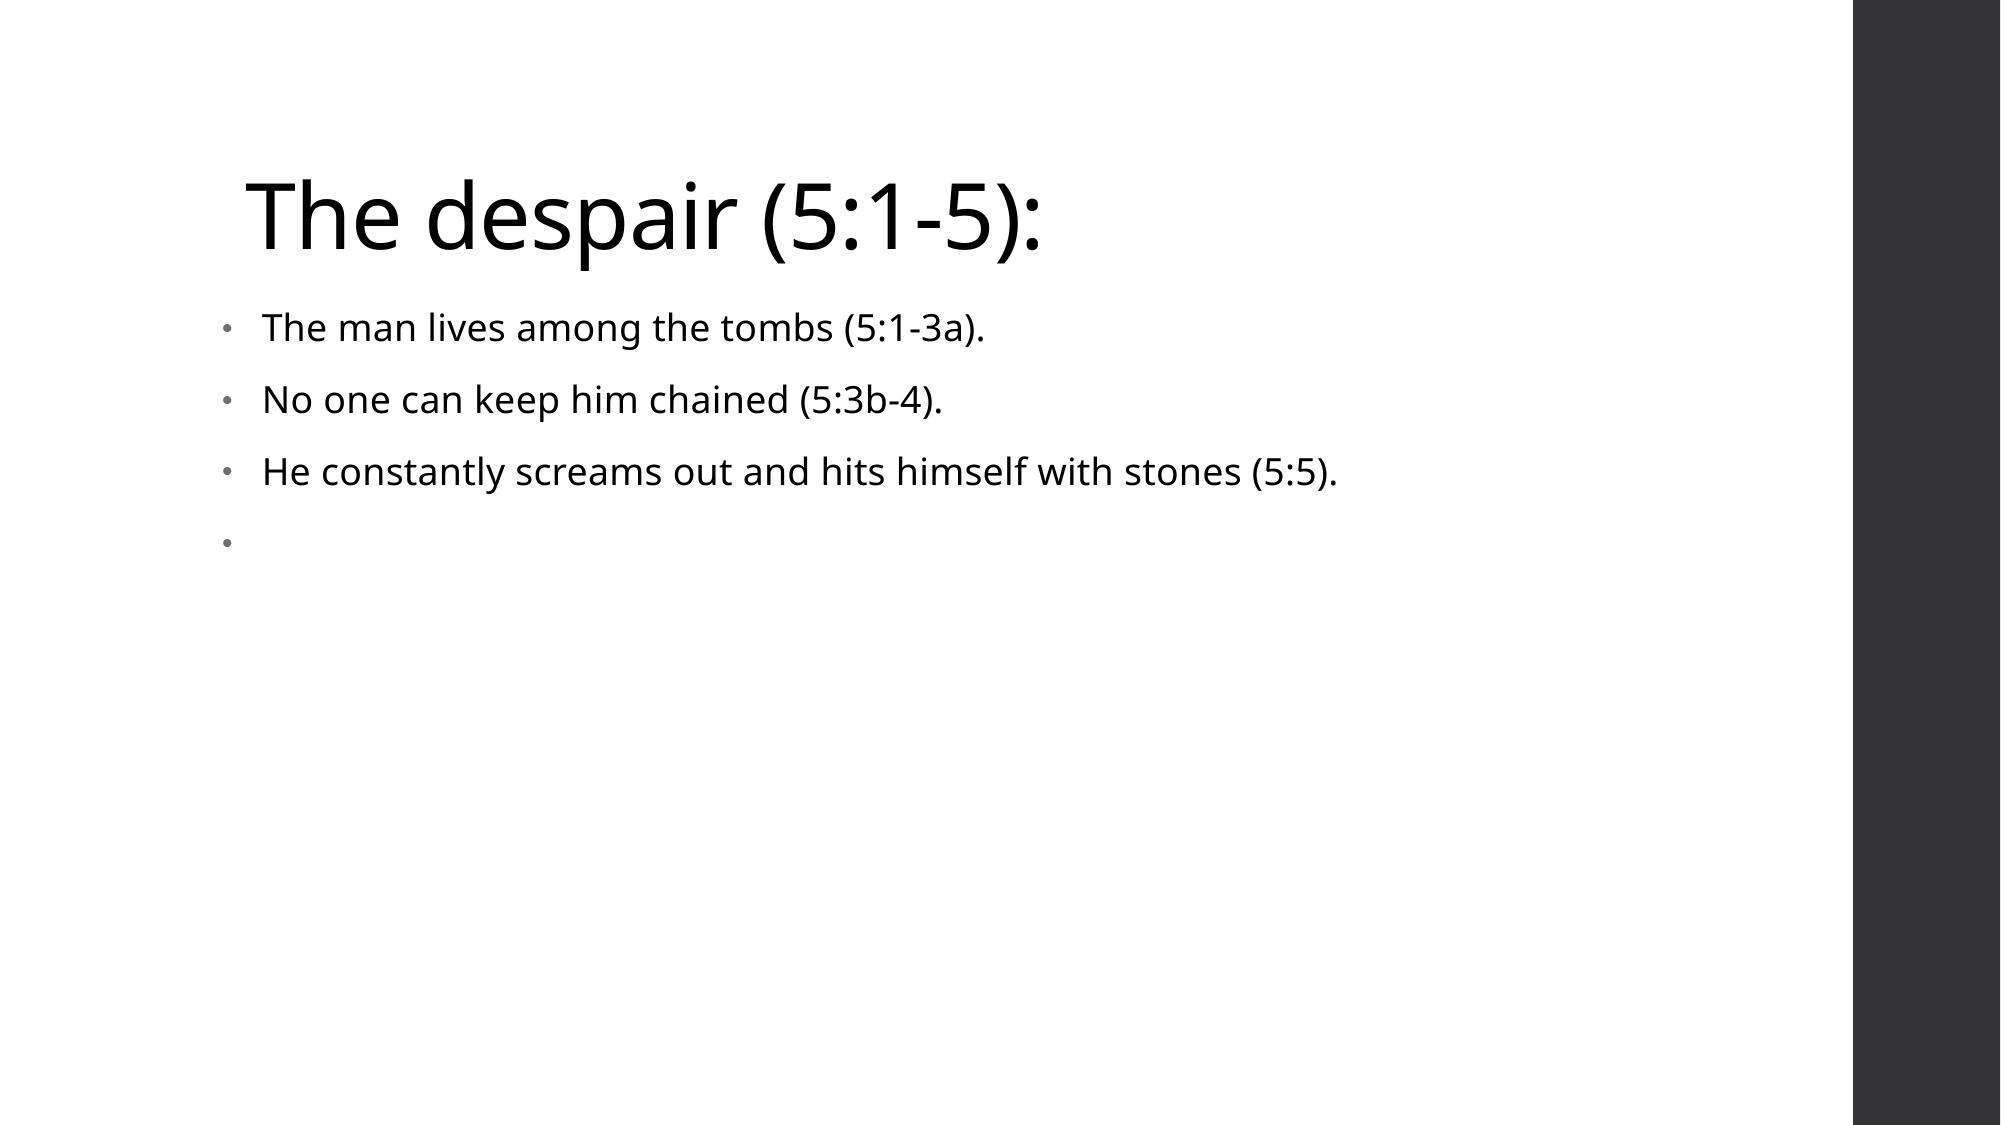

# The despair (5:1-5):
 The man lives among the tombs (5:1-3a).
 No one can keep him chained (5:3b-4).
 He constantly screams out and hits himself with stones (5:5).